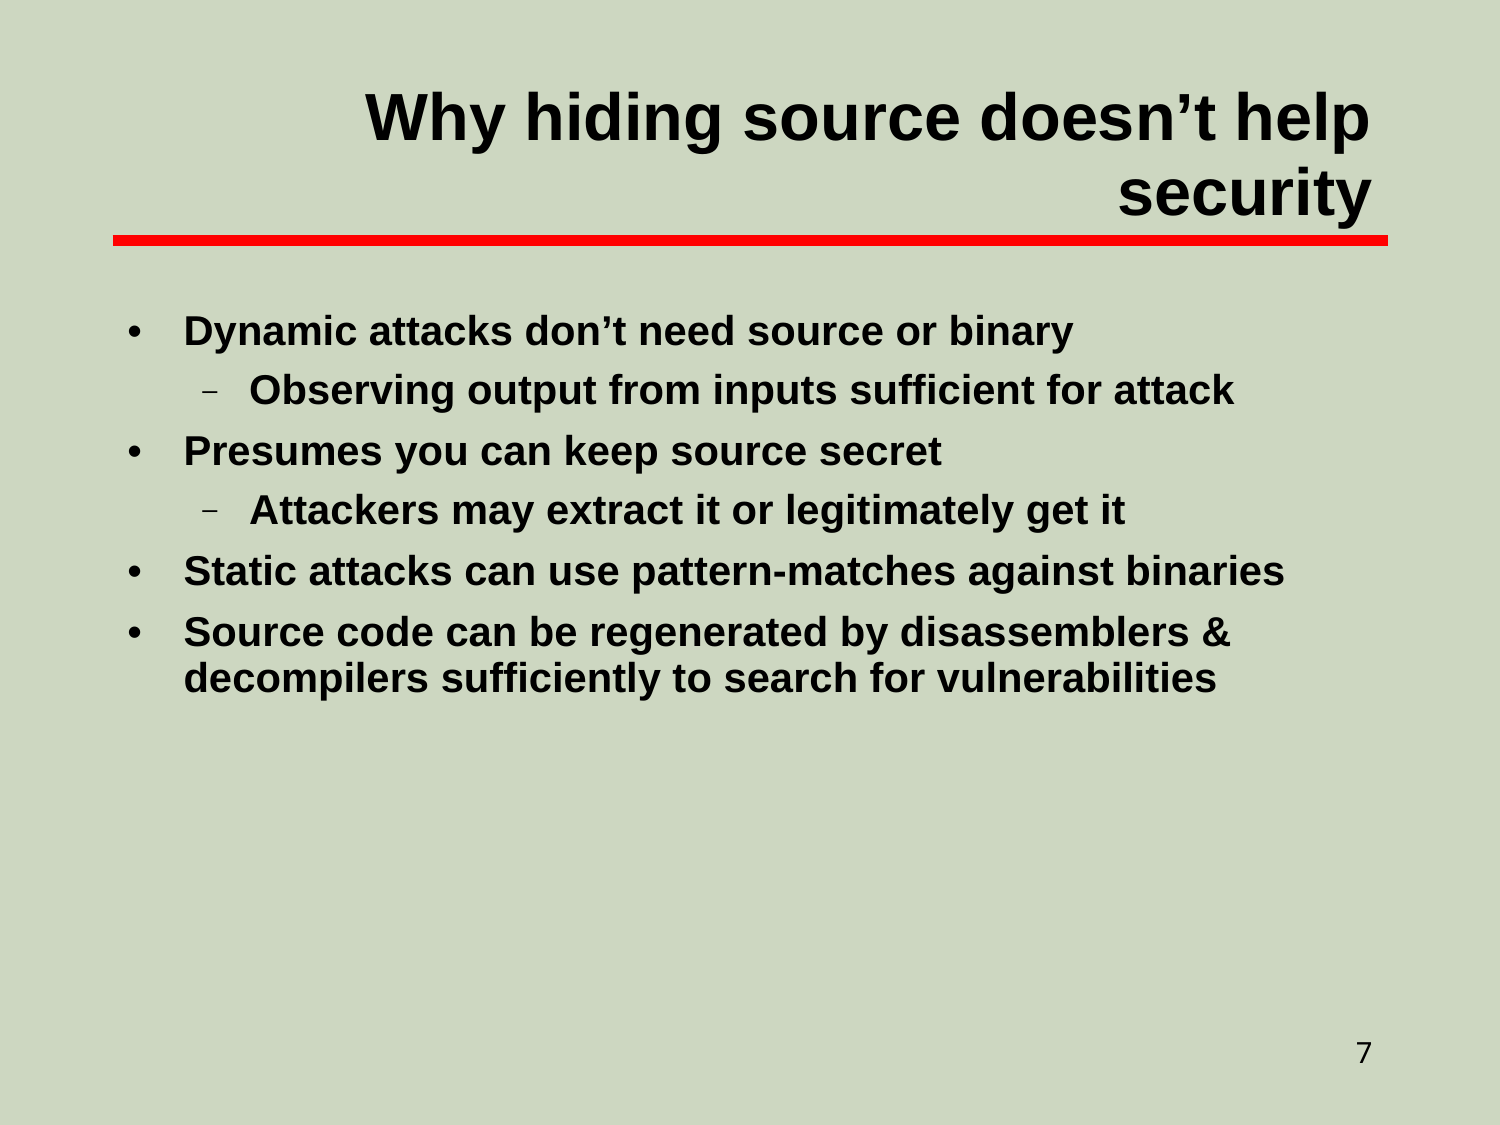

# Why hiding source doesn’t help security
Dynamic attacks don’t need source or binary
Observing output from inputs sufficient for attack
Presumes you can keep source secret
Attackers may extract it or legitimately get it
Static attacks can use pattern-matches against binaries
Source code can be regenerated by disassemblers & decompilers sufficiently to search for vulnerabilities